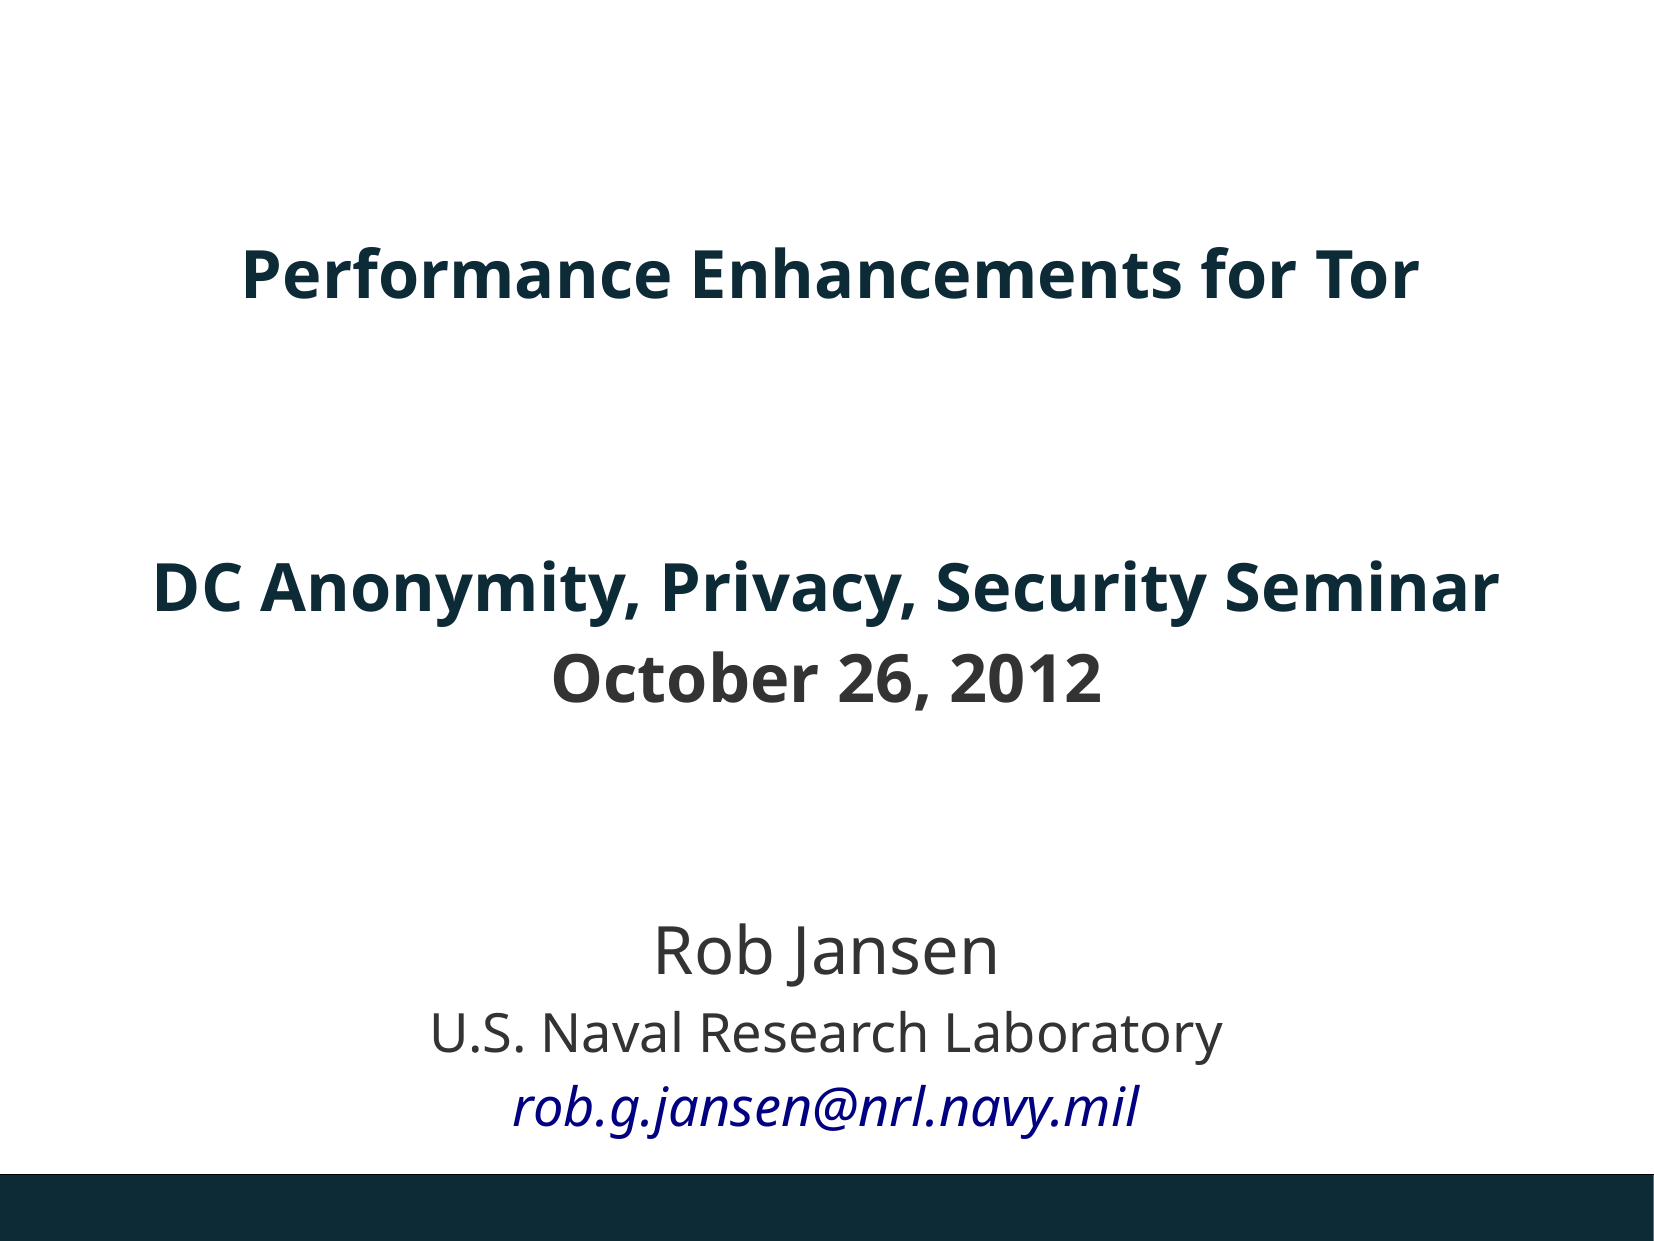

# Performance Enhancements for Tor
DC Anonymity, Privacy, Security Seminar
October 26, 2012
Rob Jansen
U.S. Naval Research Laboratory
rob.g.jansen@nrl.navy.mil